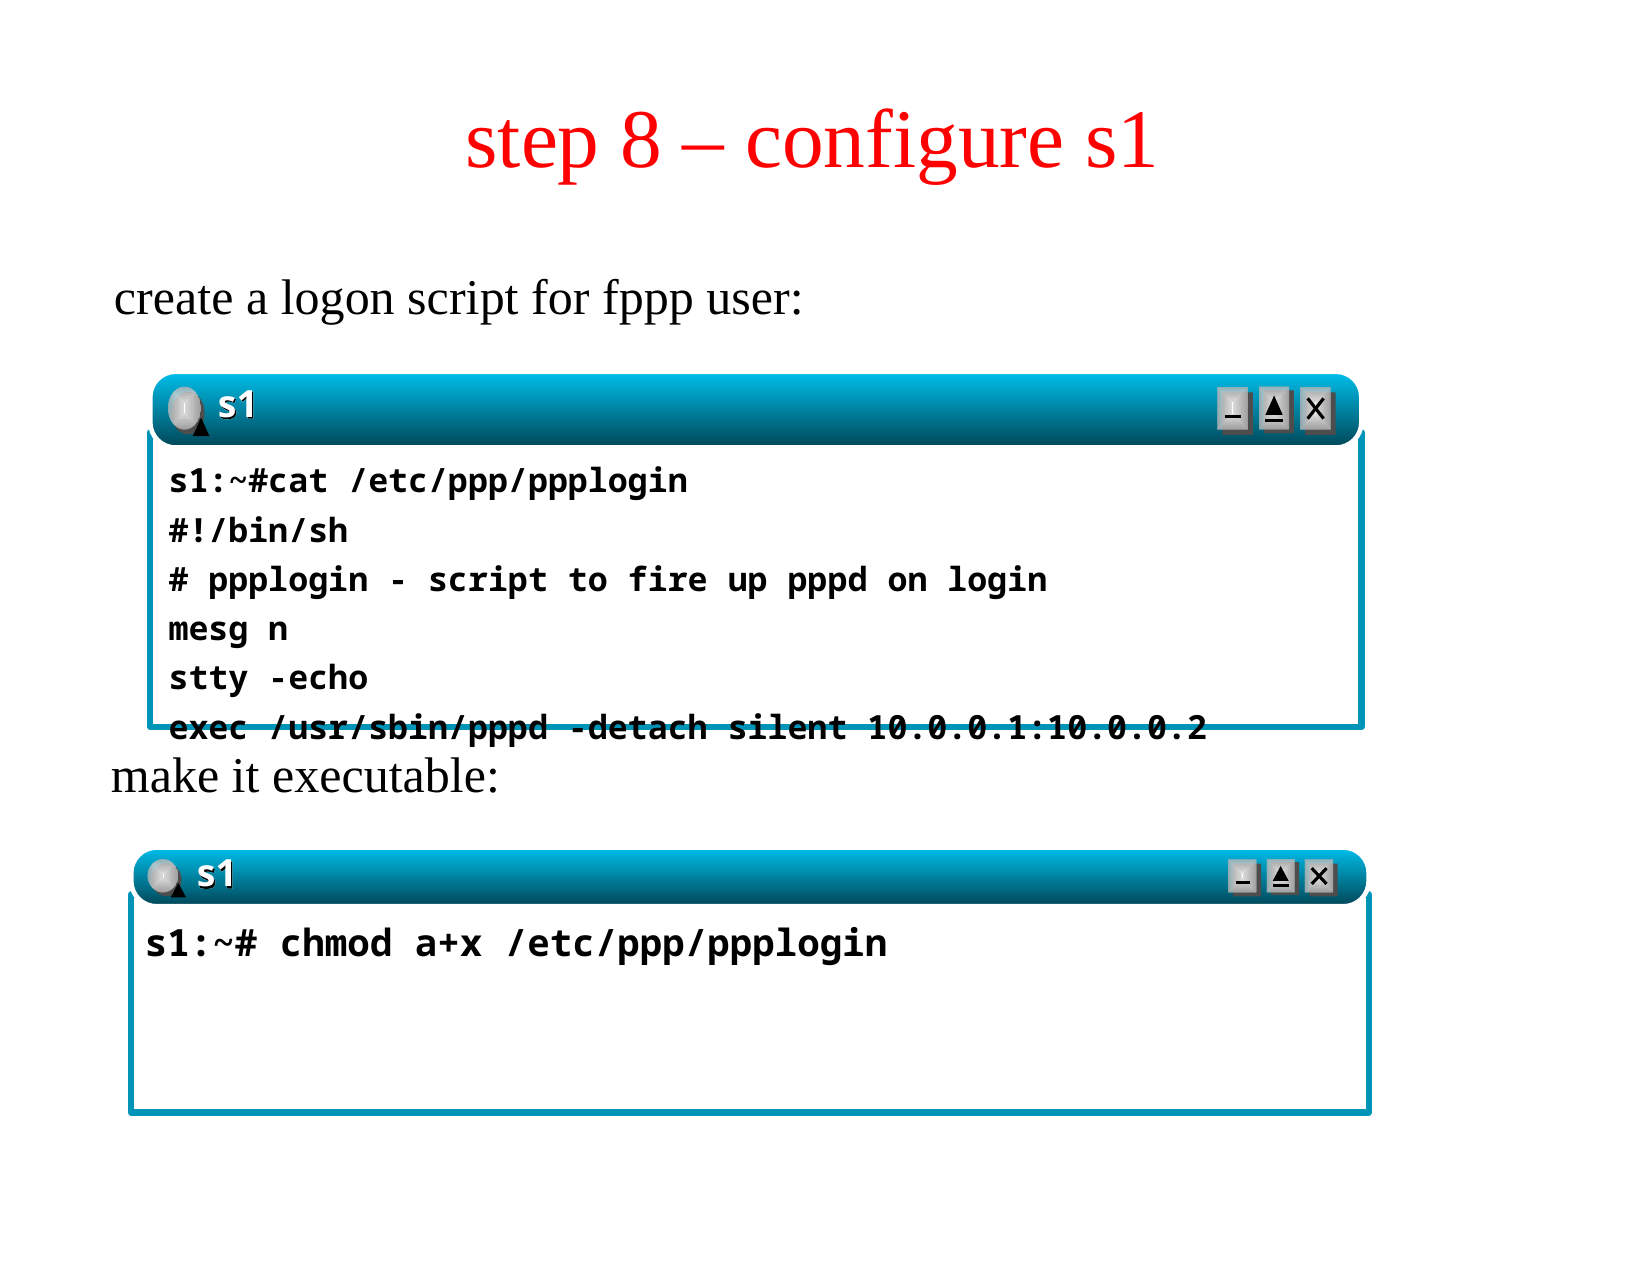

step 8 – configure s1
create a logon script for fppp user:
s1
 s1:~#cat /etc/ppp/ppplogin
 #!/bin/sh
 # ppplogin - script to fire up pppd on login
 mesg n
 stty -echo
 exec /usr/sbin/pppd -detach silent 10.0.0.1:10.0.0.2
make it executable:
s1
s1:~# chmod a+x /etc/ppp/ppplogin